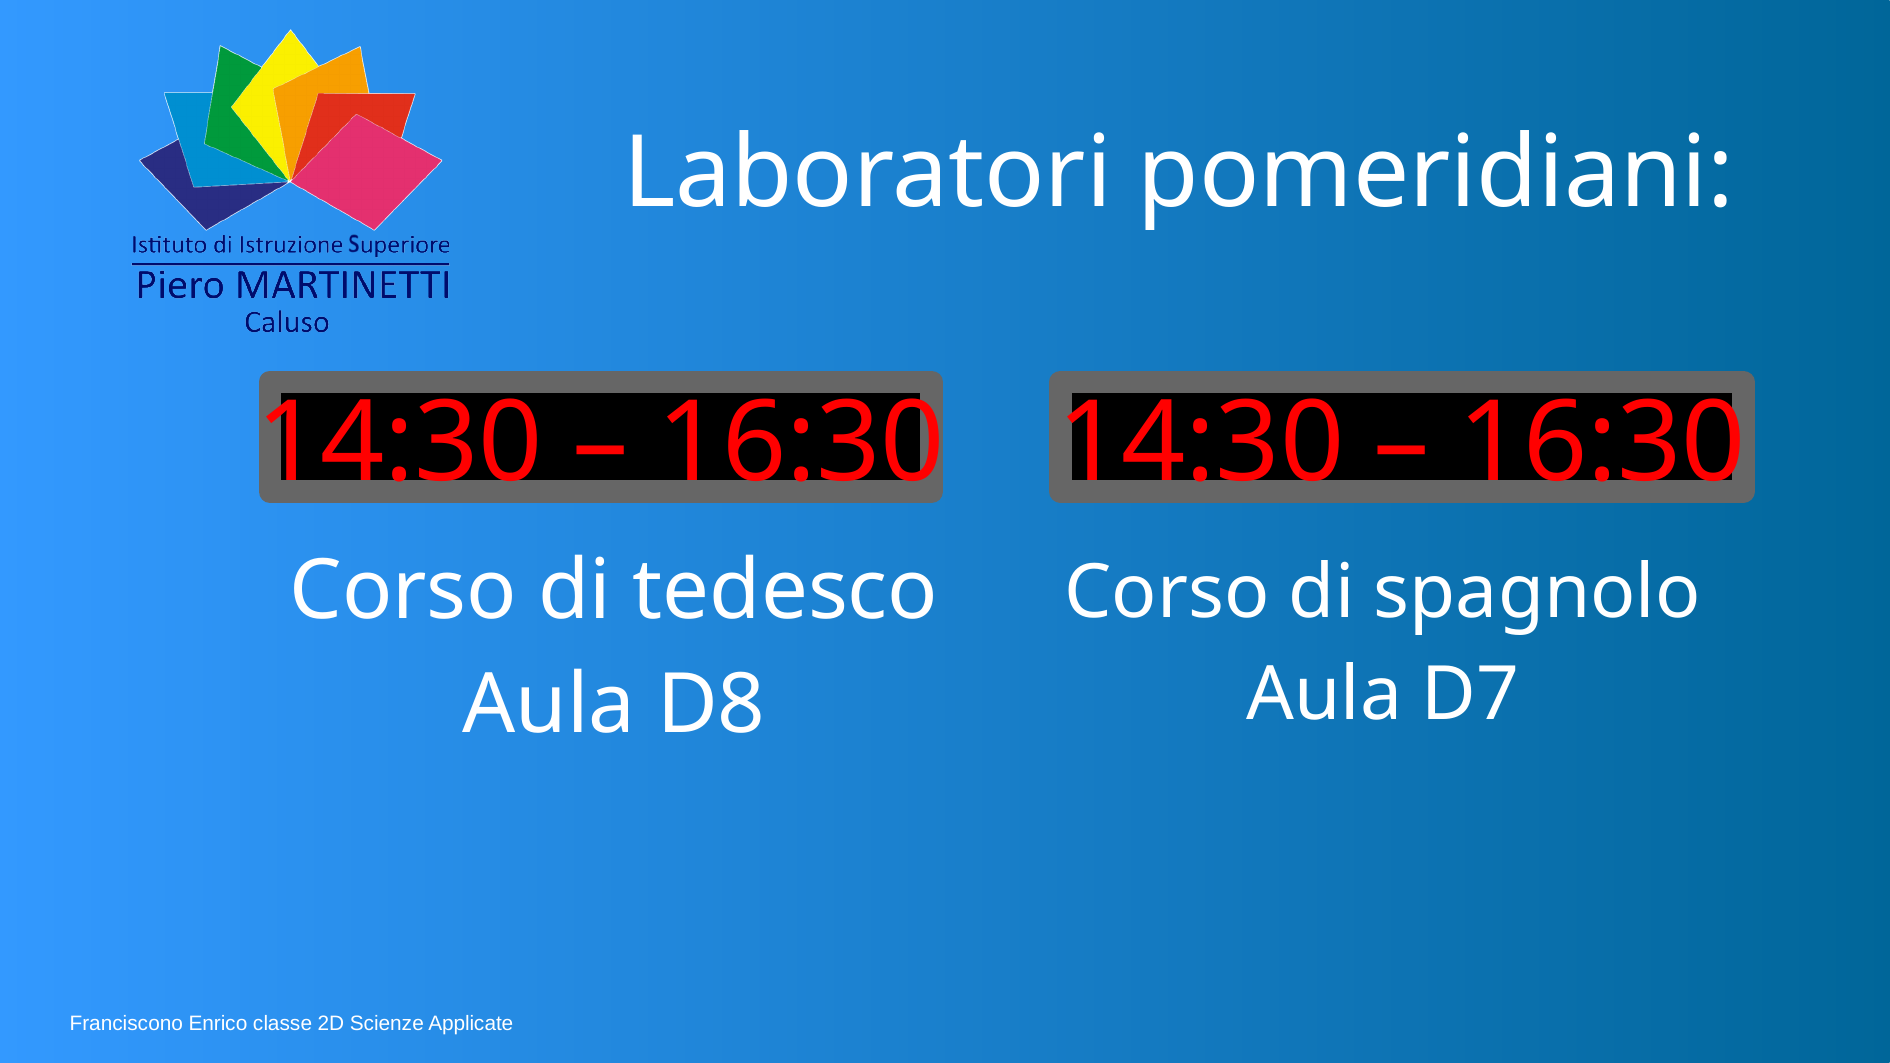

Laboratori pomeridiani:
14:30 – 16:30
14:30 – 16:30
Corso di tedesco
Aula D8
Corso di spagnolo
Aula D7
Franciscono Enrico classe 2D Scienze Applicate